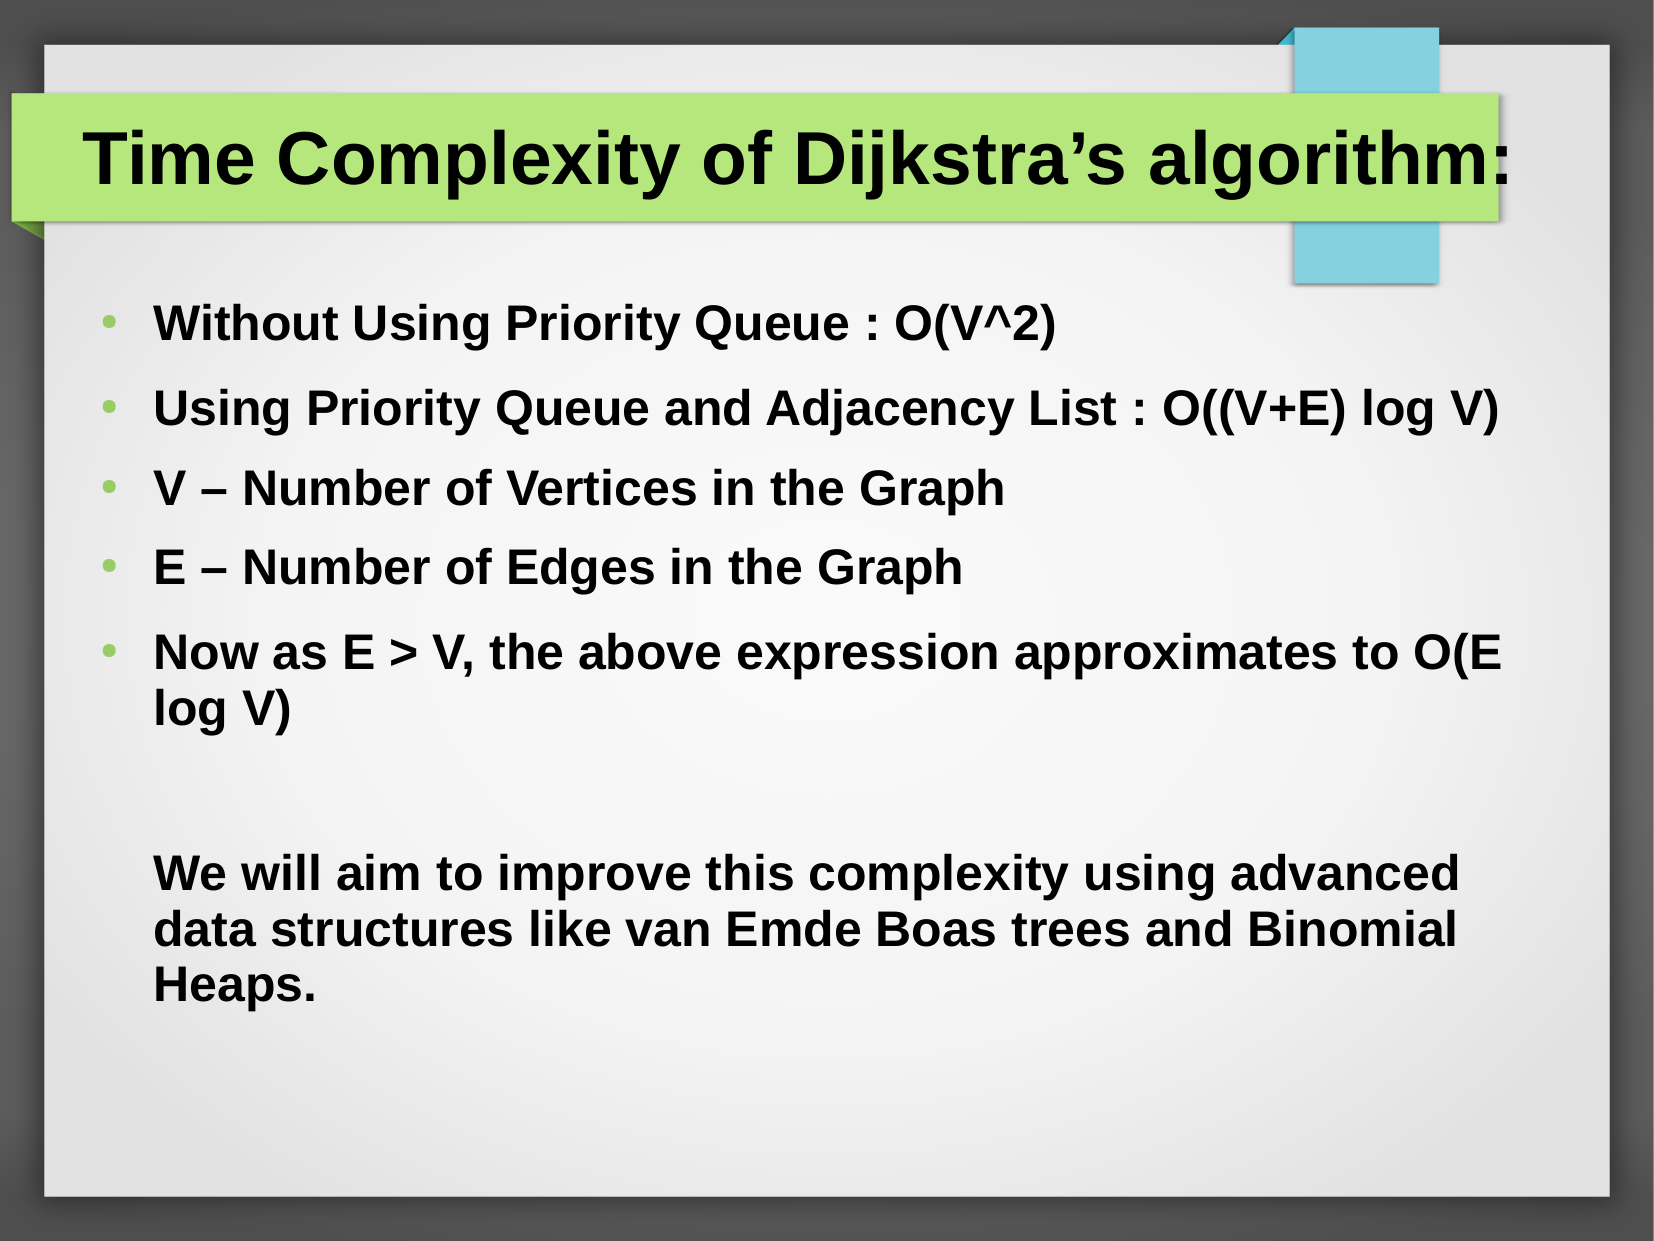

# Time Complexity of Dijkstra’s algorithm:
Without Using Priority Queue : O(V^2)
Using Priority Queue and Adjacency List : O((V+E) log V)
V – Number of Vertices in the Graph
E – Number of Edges in the Graph
Now as E > V, the above expression approximates to O(E log V)
We will aim to improve this complexity using advanced data structures like van Emde Boas trees and Binomial Heaps.